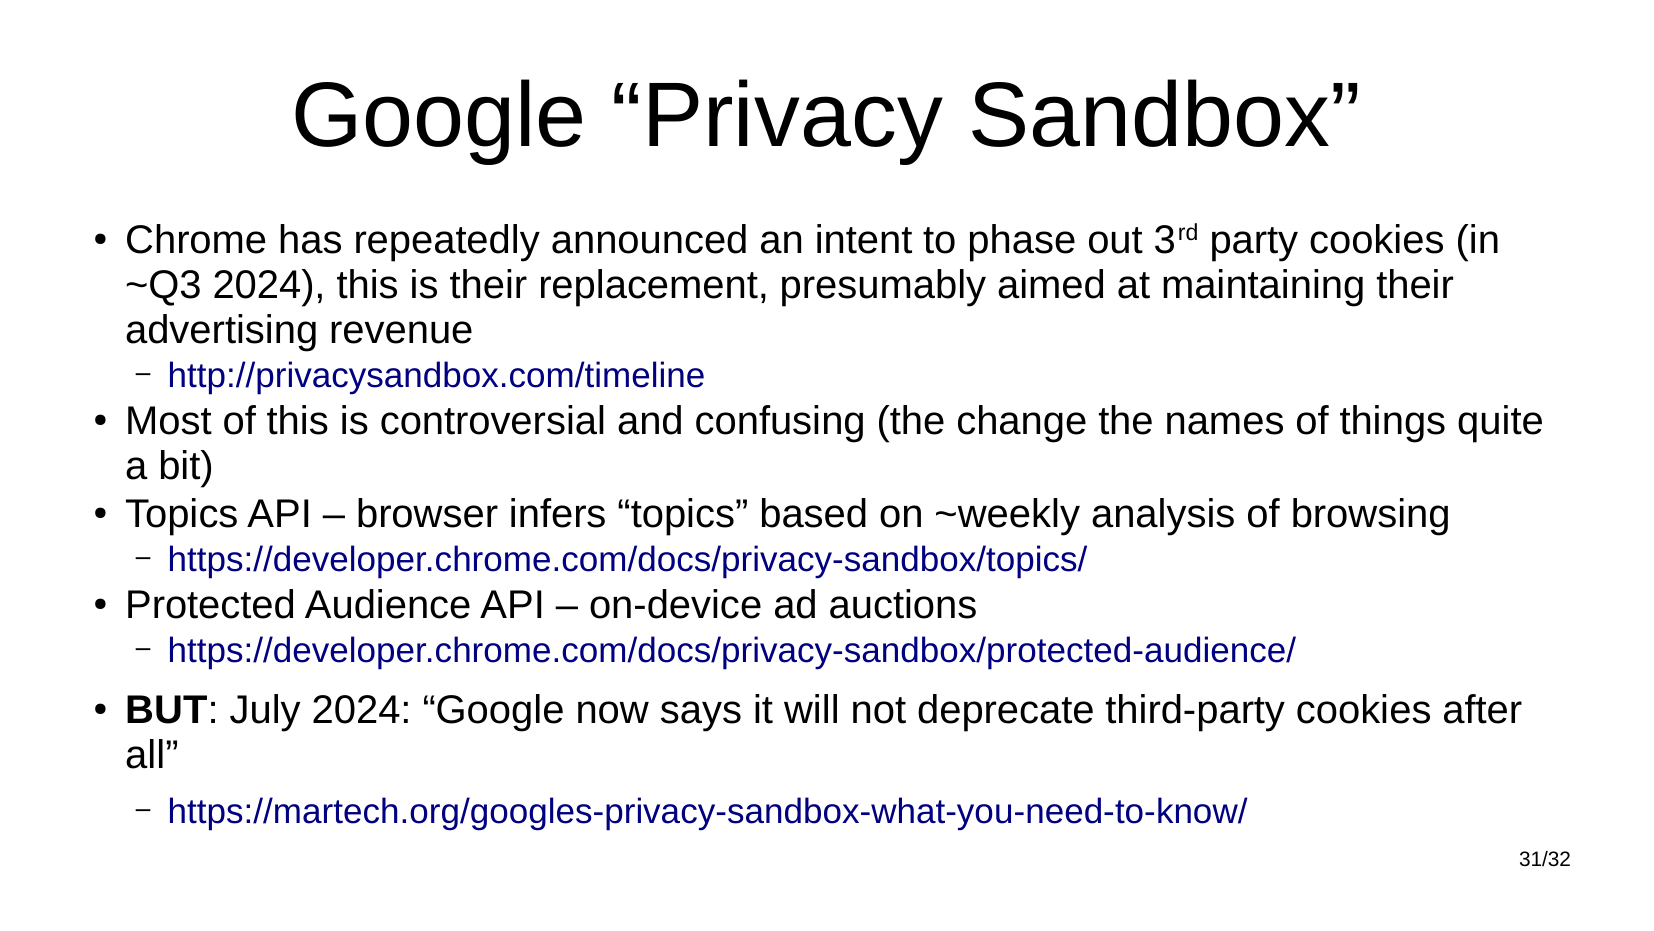

# Google “Privacy Sandbox”
Chrome has repeatedly announced an intent to phase out 3rd party cookies (in ~Q3 2024), this is their replacement, presumably aimed at maintaining their advertising revenue
http://privacysandbox.com/timeline
Most of this is controversial and confusing (the change the names of things quite a bit)
Topics API – browser infers “topics” based on ~weekly analysis of browsing
https://developer.chrome.com/docs/privacy-sandbox/topics/
Protected Audience API – on-device ad auctions
https://developer.chrome.com/docs/privacy-sandbox/protected-audience/
BUT: July 2024: “Google now says it will not deprecate third-party cookies after all”
https://martech.org/googles-privacy-sandbox-what-you-need-to-know/
31